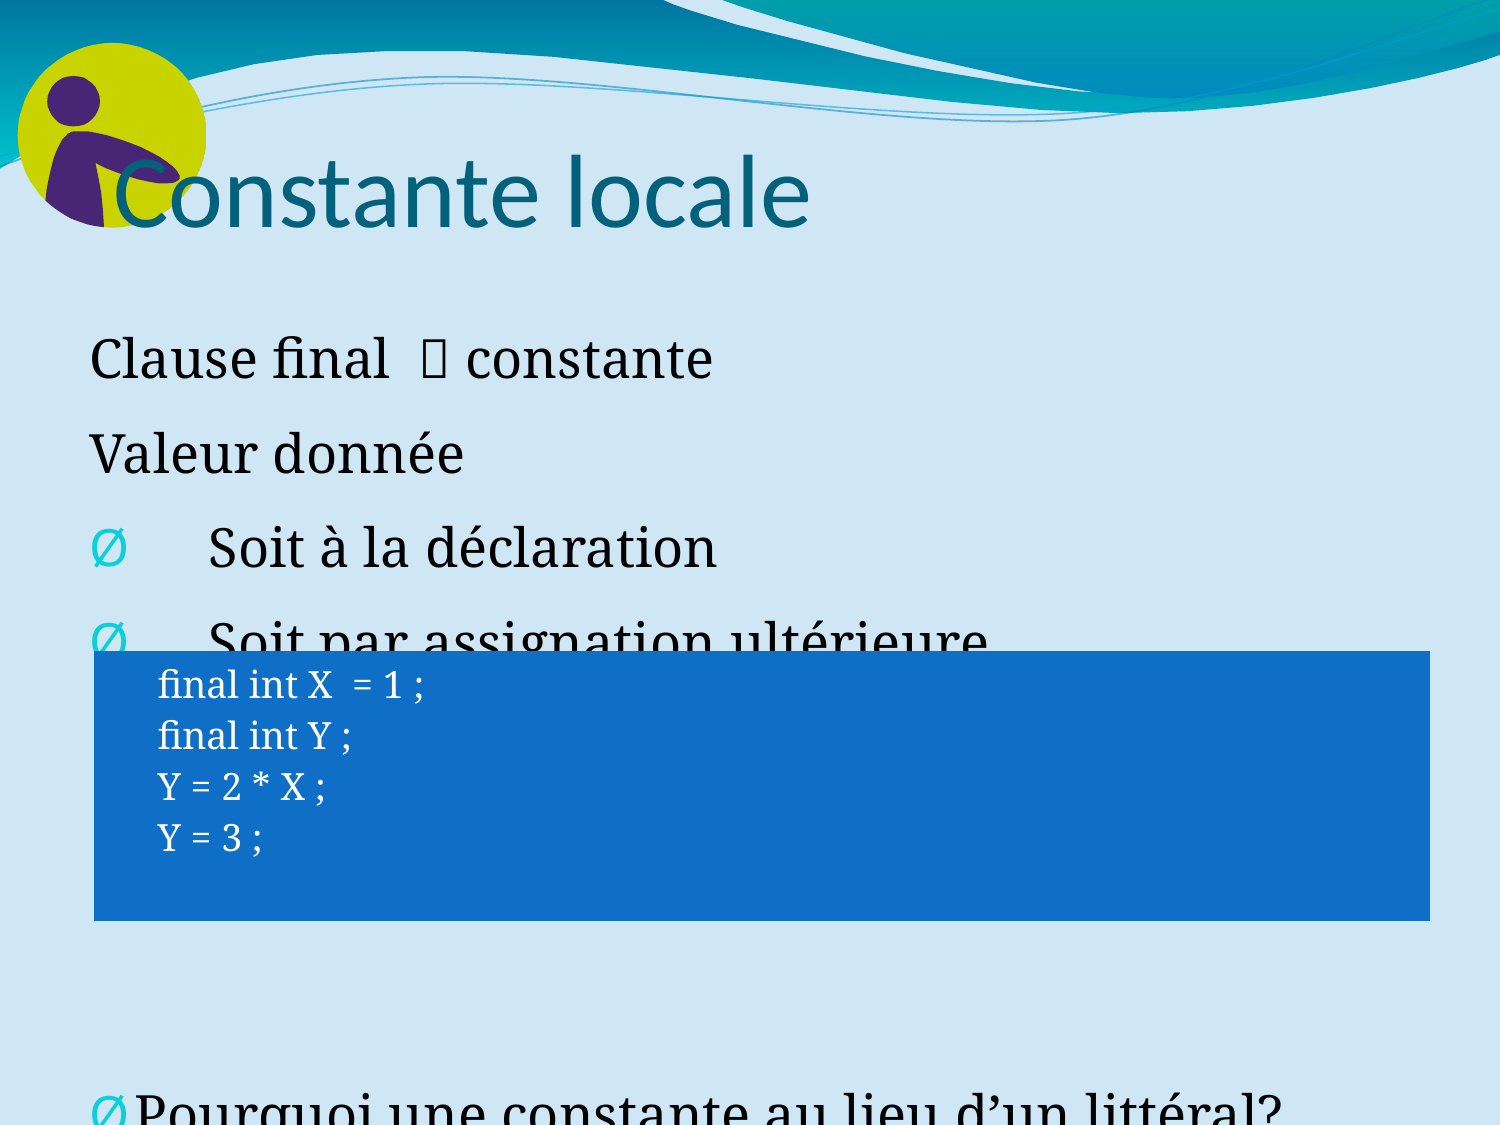

# Constante locale
Clause final  constante
Valeur donnée
	Soit à la déclaration
	Soit par assignation ultérieure
Pourquoi une constante au lieu d’un littéral?
| final int X = 1 ; final int Y ; Y = 2 \* X ; Y = 3 ; |
| --- |